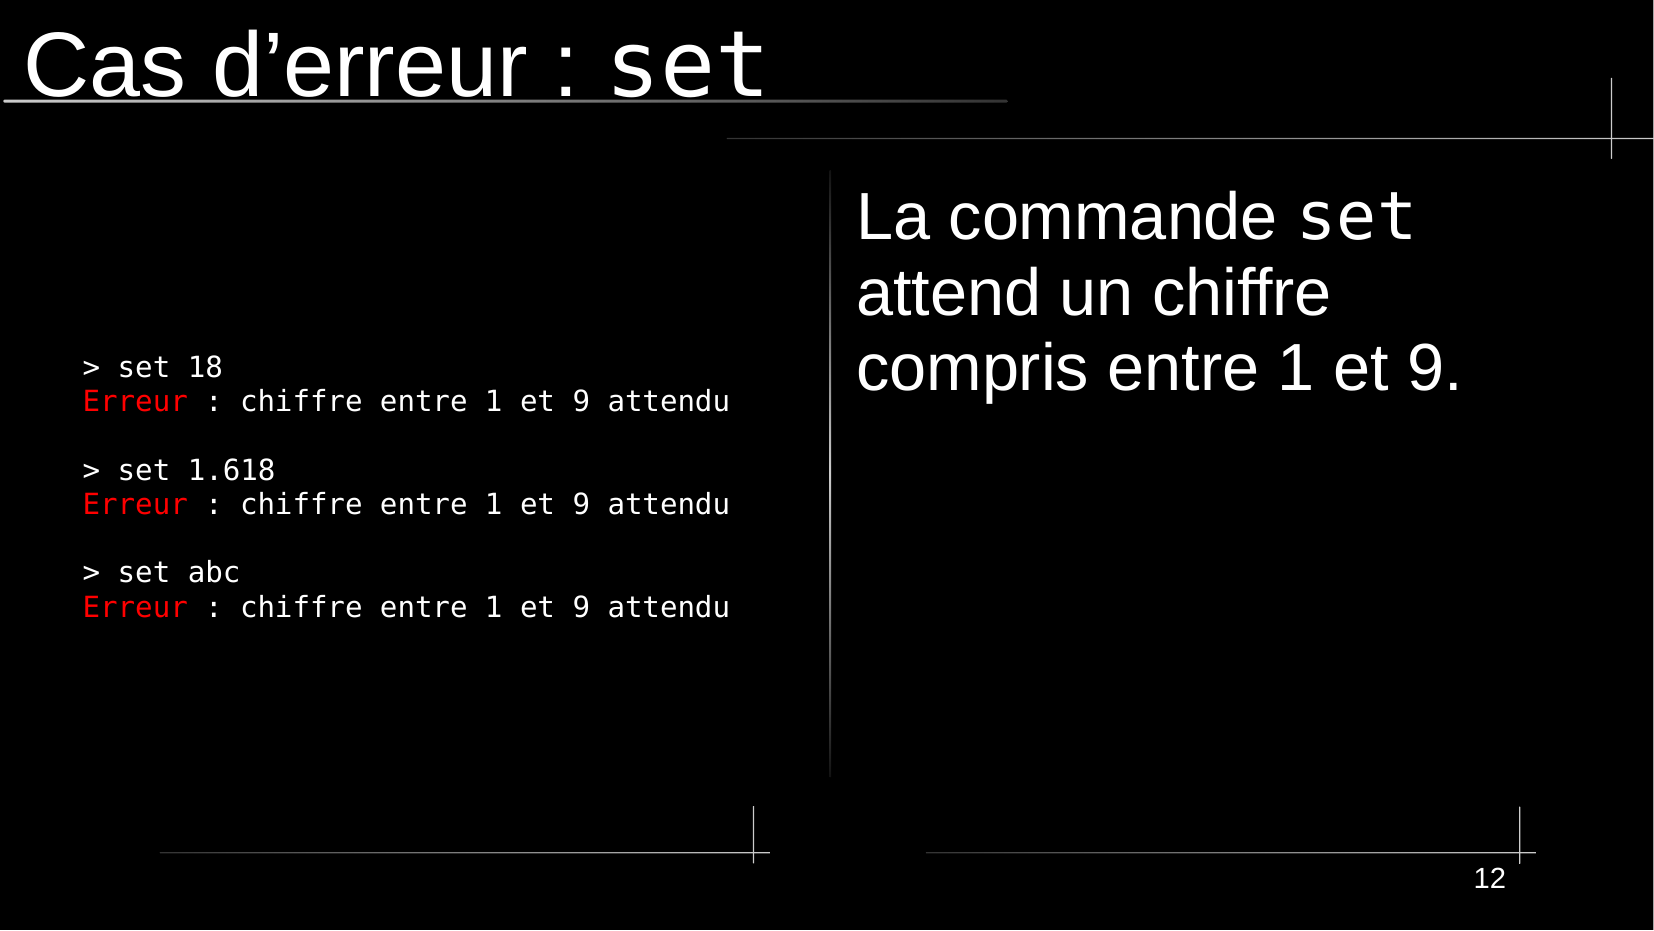

# Cas d’erreur : set
> set 18
Erreur : chiffre entre 1 et 9 attendu
> set 1.618
Erreur : chiffre entre 1 et 9 attendu
> set abc
Erreur : chiffre entre 1 et 9 attendu
La commande set attend un chiffre compris entre 1 et 9.
12